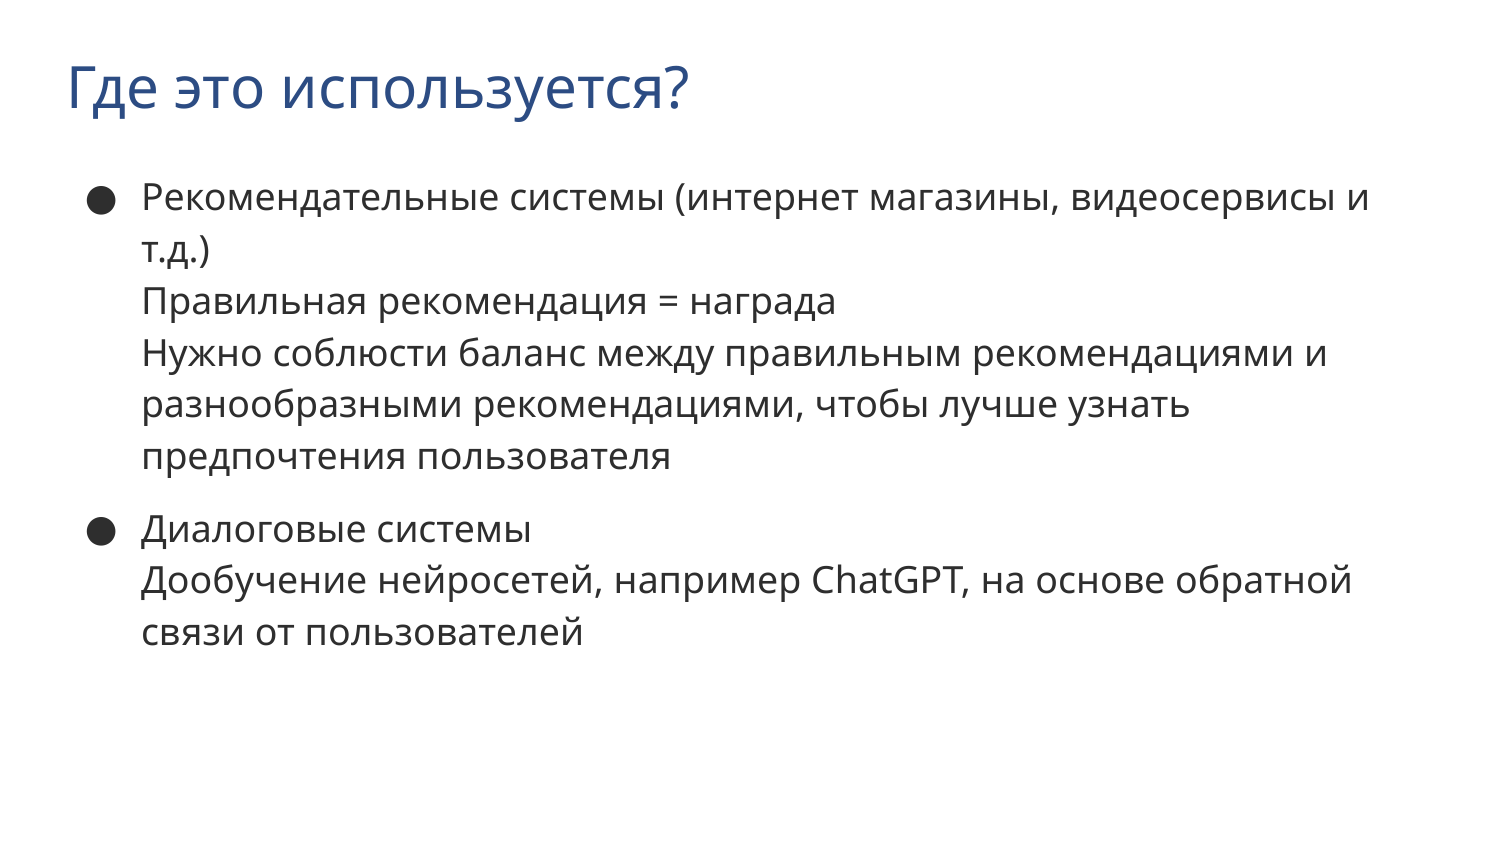

# Где это используется?
Рекомендательные системы (интернет магазины, видеосервисы и т.д.)
Правильная рекомендация = награда
Нужно соблюсти баланс между правильным рекомендациями и разнообразными рекомендациями, чтобы лучше узнать предпочтения пользователя
Диалоговые системы
Дообучение нейросетей, например ChatGPT, на основе обратной связи от пользователей